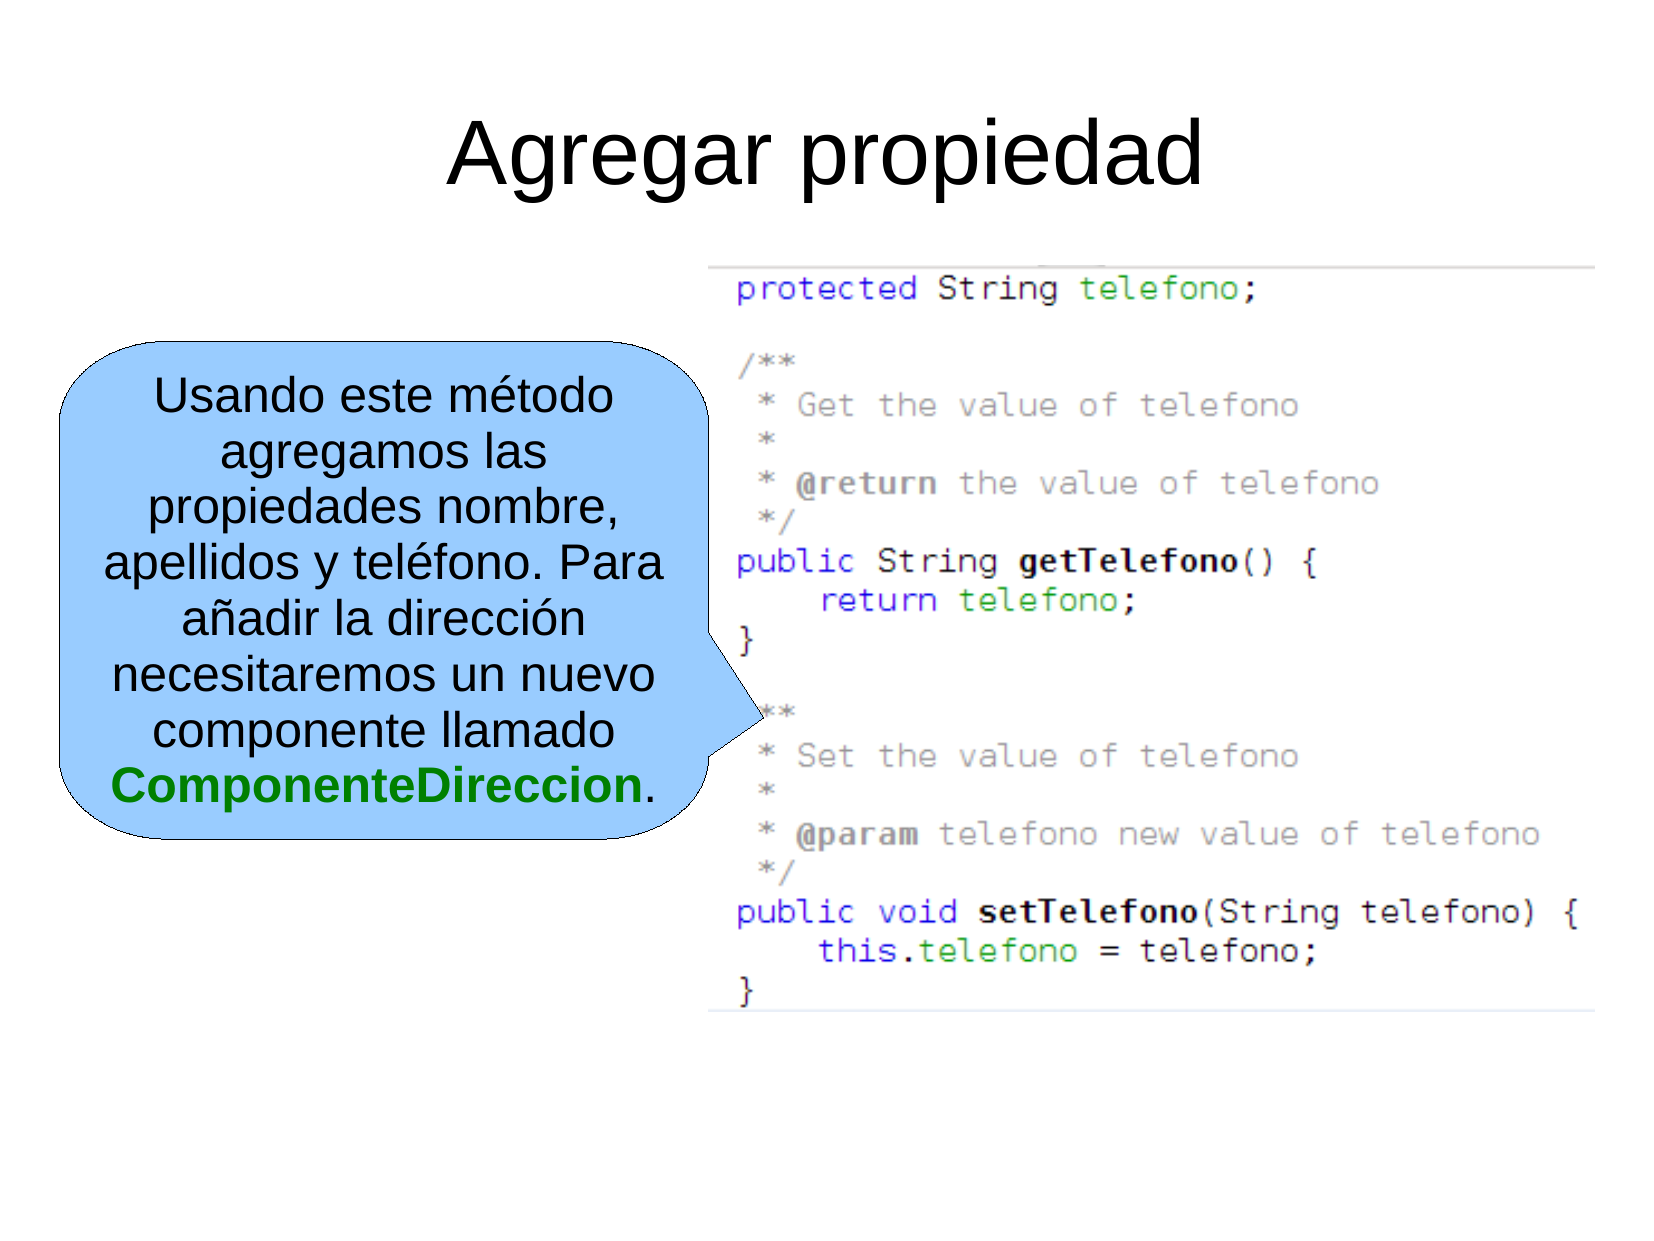

# Agregar propiedad
Usando este método agregamos las propiedades nombre, apellidos y teléfono. Para añadir la dirección necesitaremos un nuevo componente llamado ComponenteDireccion.